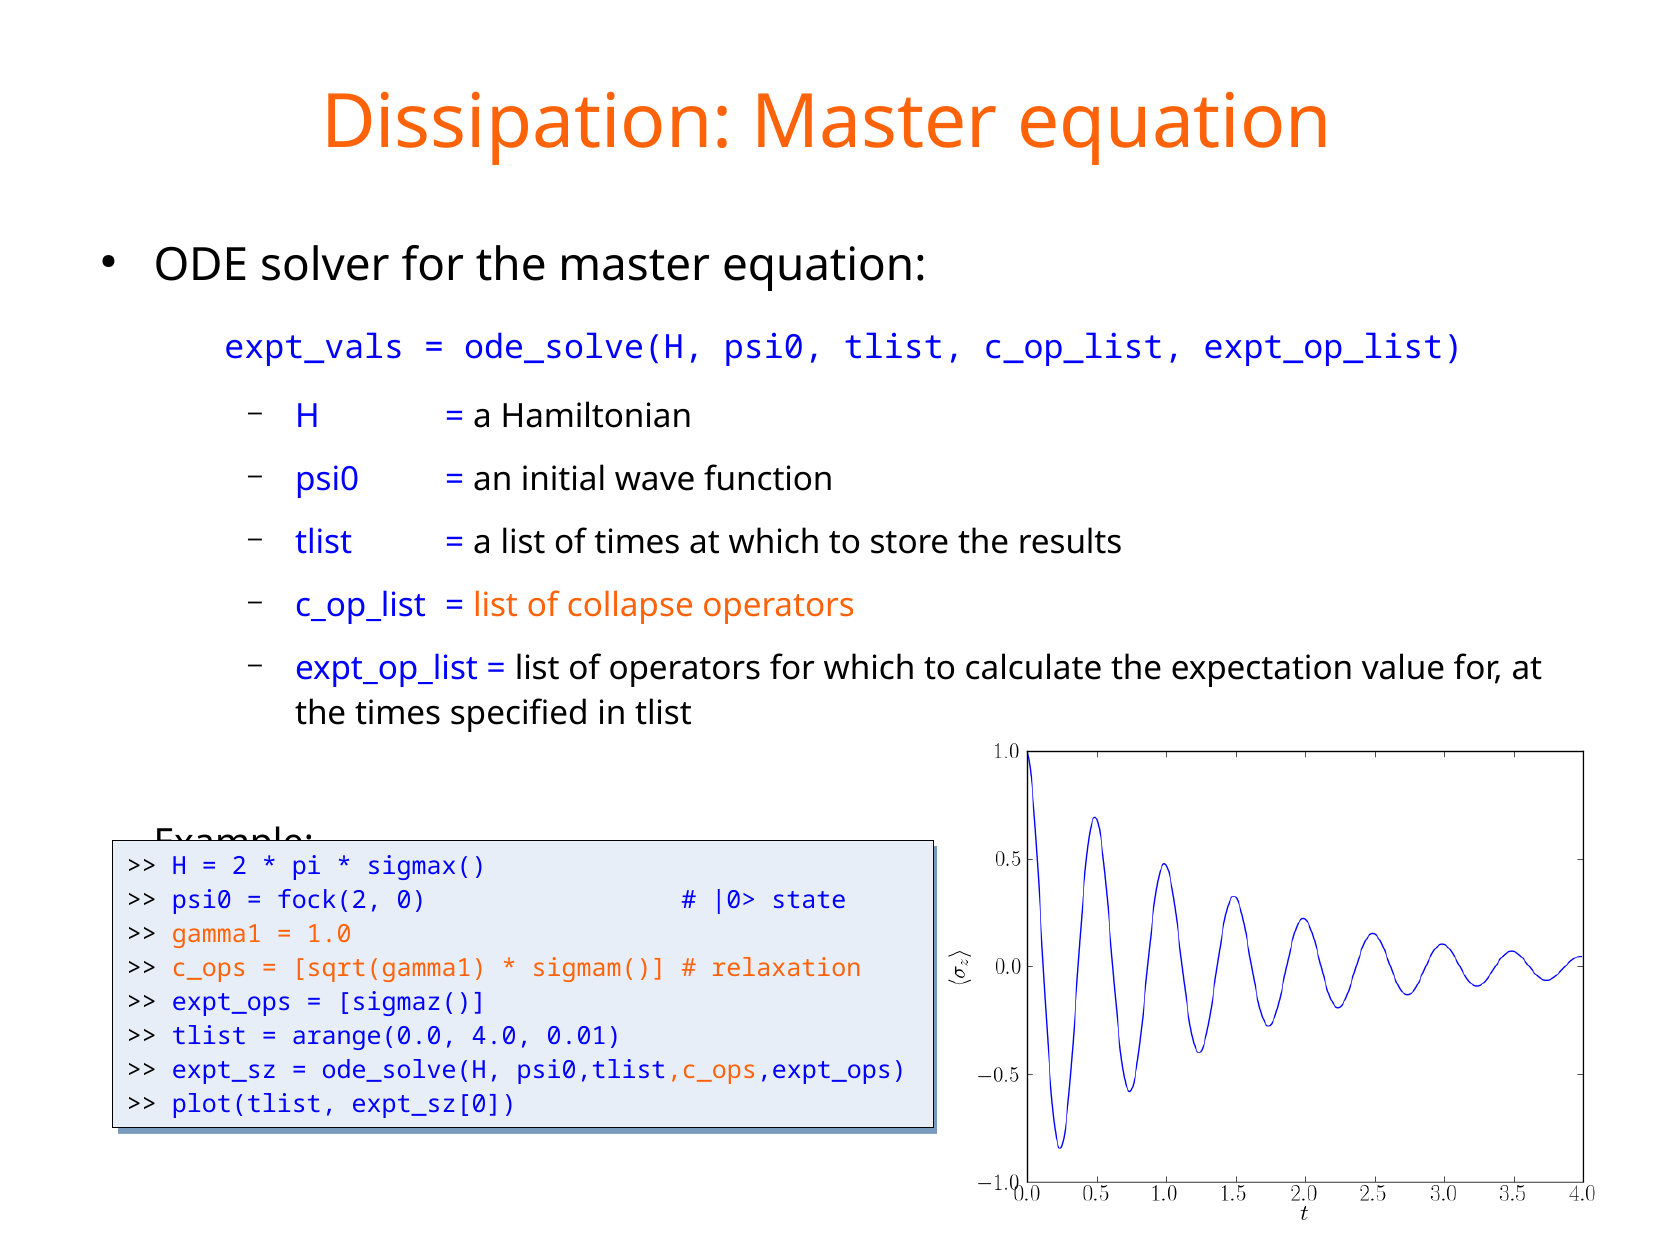

# Dissipation: Master equation
ODE solver for the master equation:
expt_vals = ode_solve(H, psi0, tlist, c_op_list, expt_op_list)
H 		= a Hamiltonian
psi0 		= an initial wave function
tlist 		= a list of times at which to store the results
c_op_list 	= list of collapse operators
expt_op_list = list of operators for which to calculate the expectation value for, at the times specified in tlist
Example:
>> H = 2 * pi * sigmax()
>> psi0 = fock(2, 0) # |0> state
>> gamma1 = 1.0
>> c_ops = [sqrt(gamma1) * sigmam()] # relaxation
>> expt_ops = [sigmaz()]
>> tlist = arange(0.0, 4.0, 0.01)
>> expt_sz = ode_solve(H, psi0,tlist,c_ops,expt_ops)
>> plot(tlist, expt_sz[0])
11